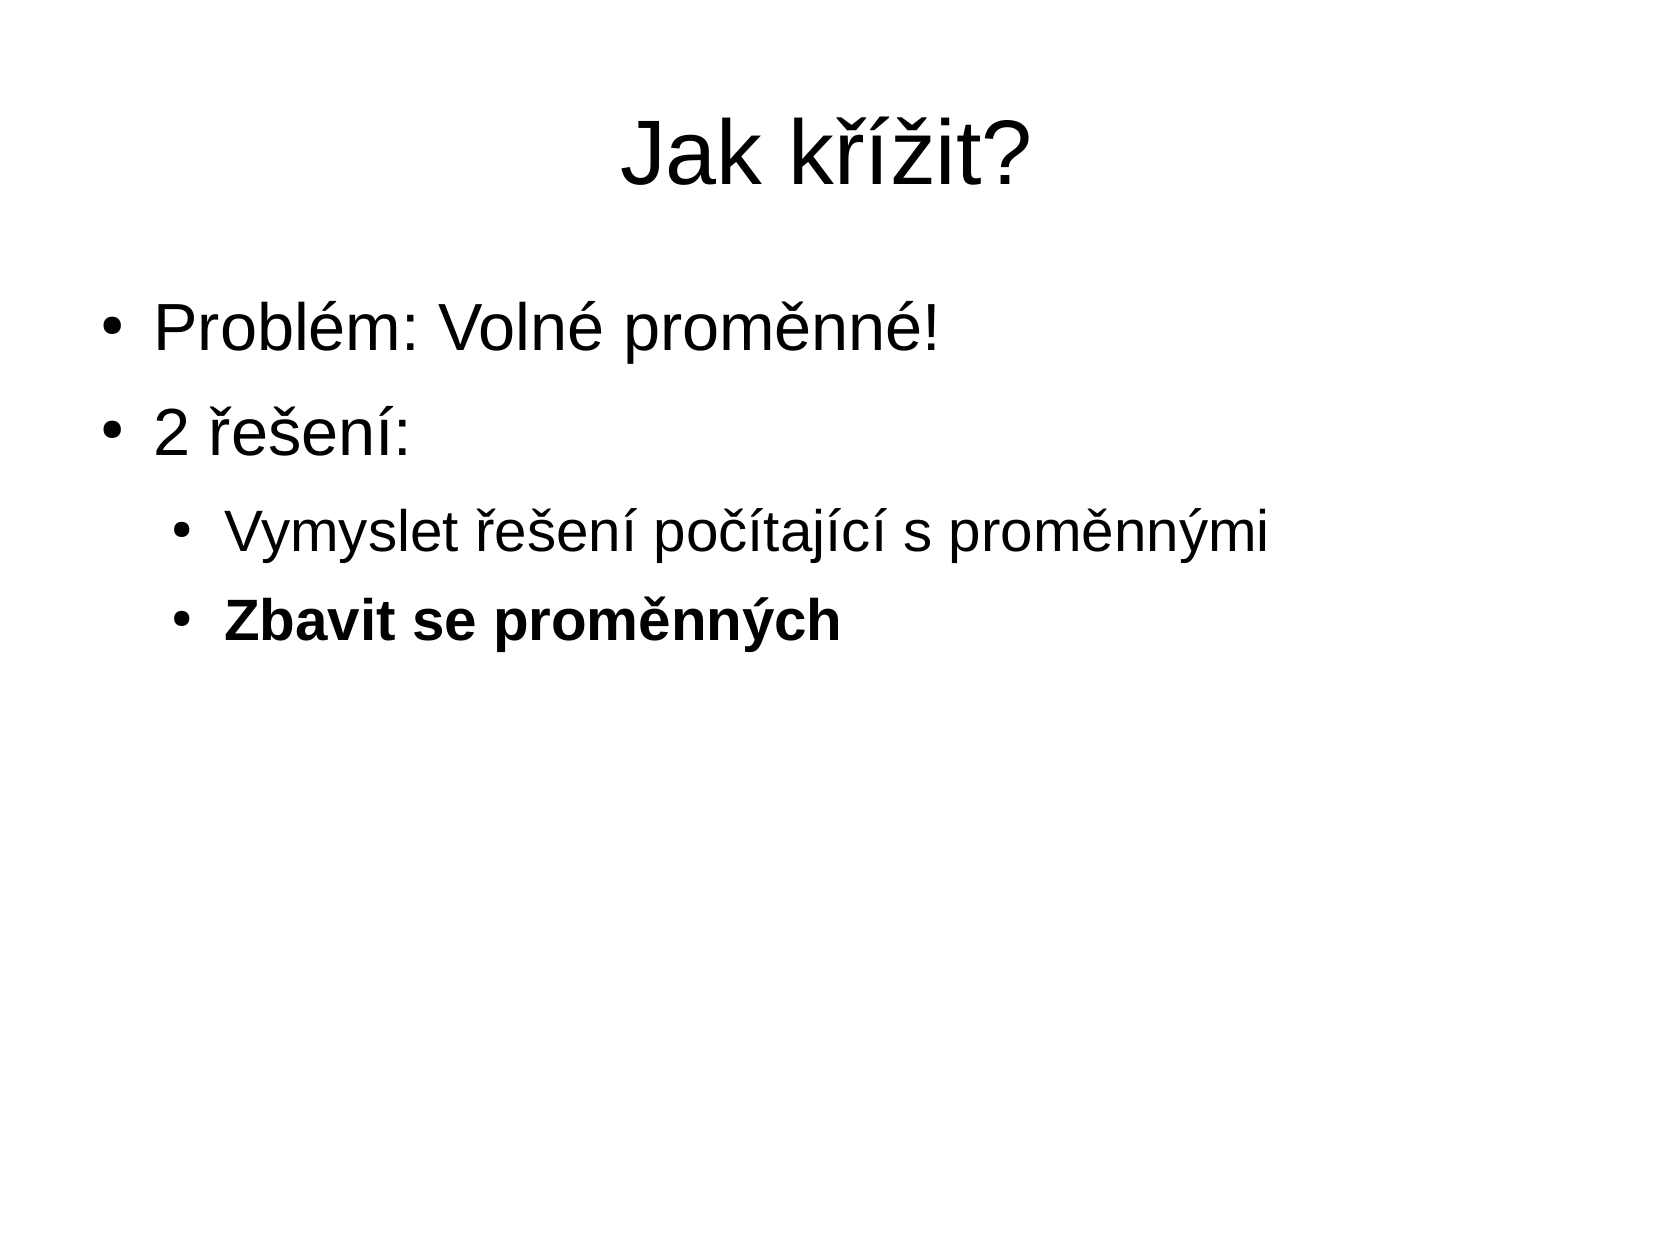

# Jak křížit?
Problém: Volné proměnné!
2 řešení:
Vymyslet řešení počítající s proměnnými
Zbavit se proměnných